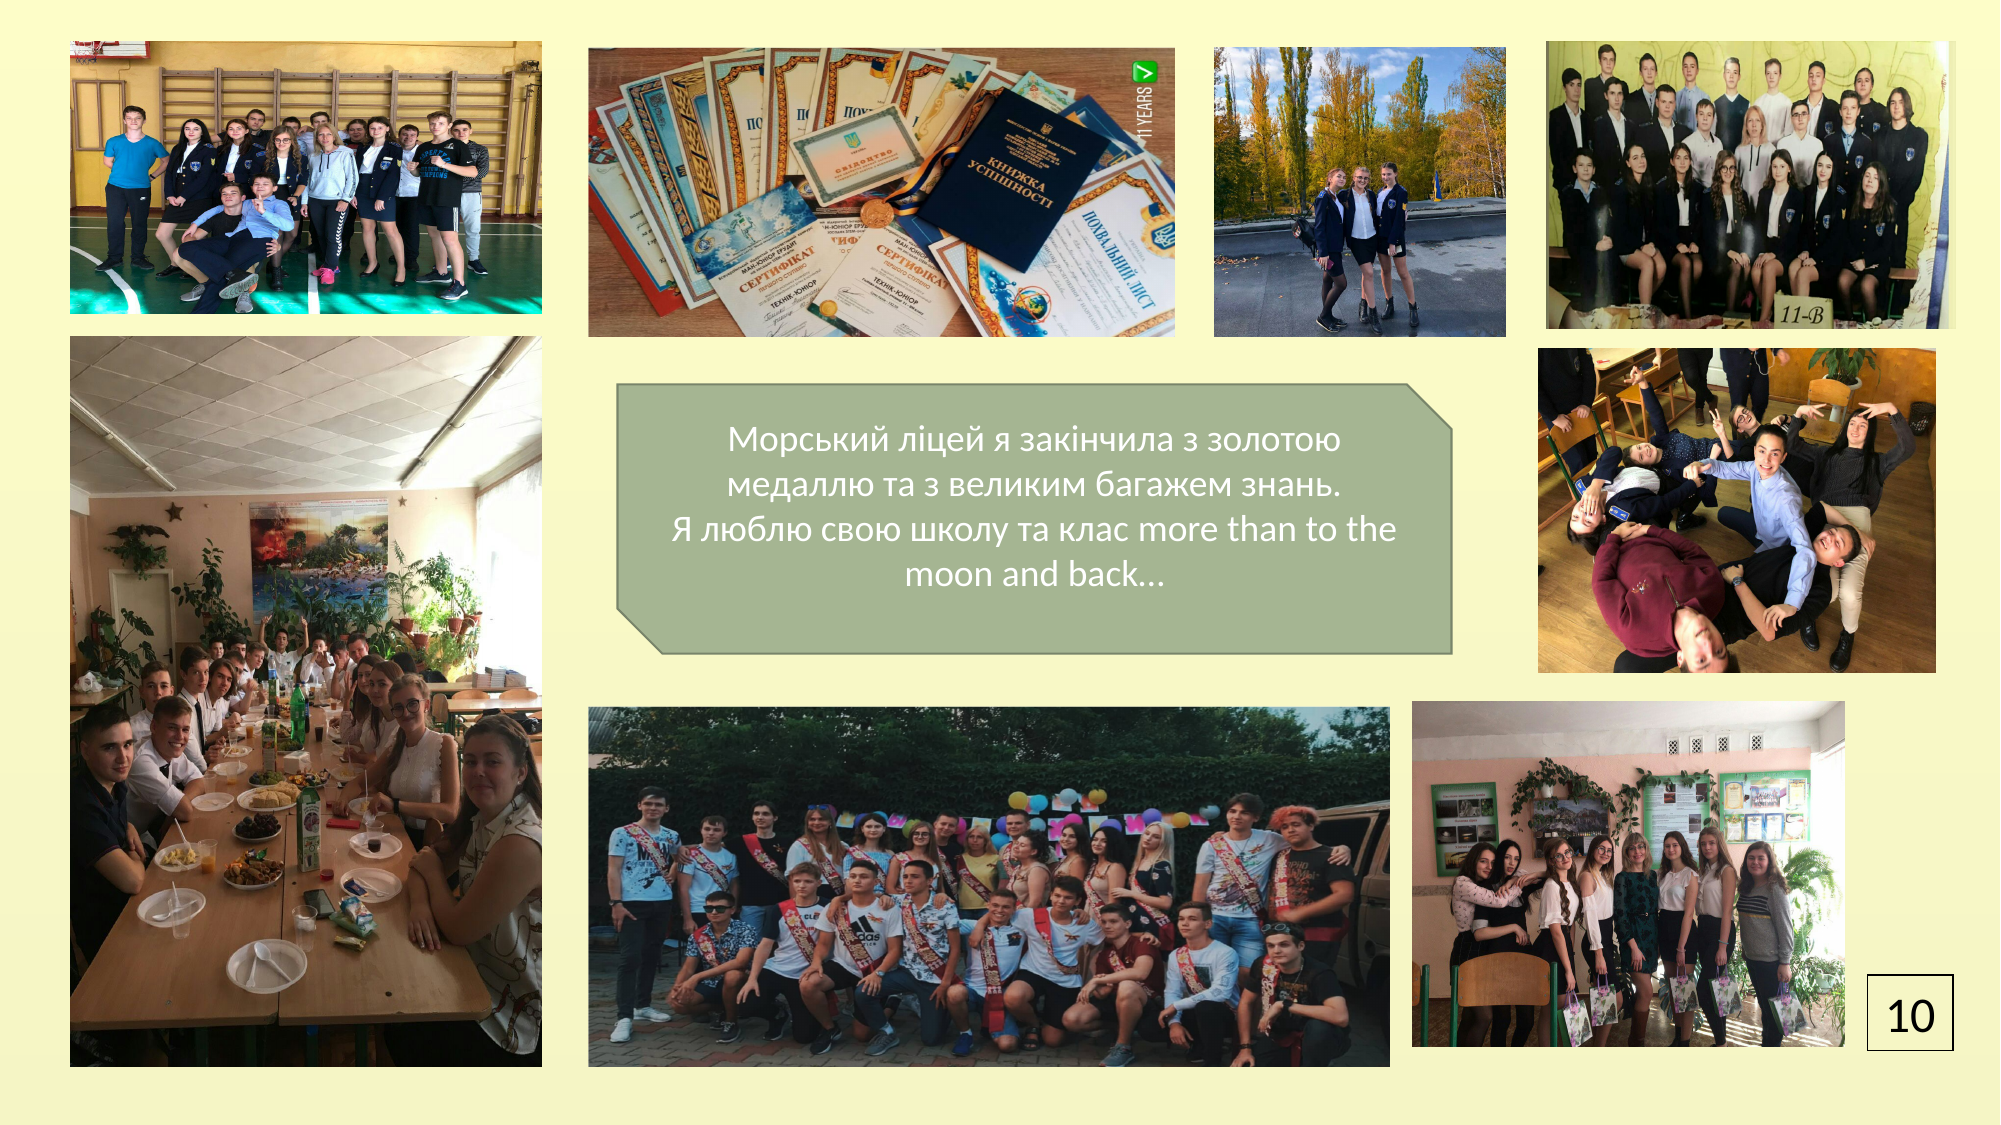

Морський ліцей я закінчила з золотою медаллю та з великим багажем знань.
Я люблю свою школу та клас more than to the moon and back…
10